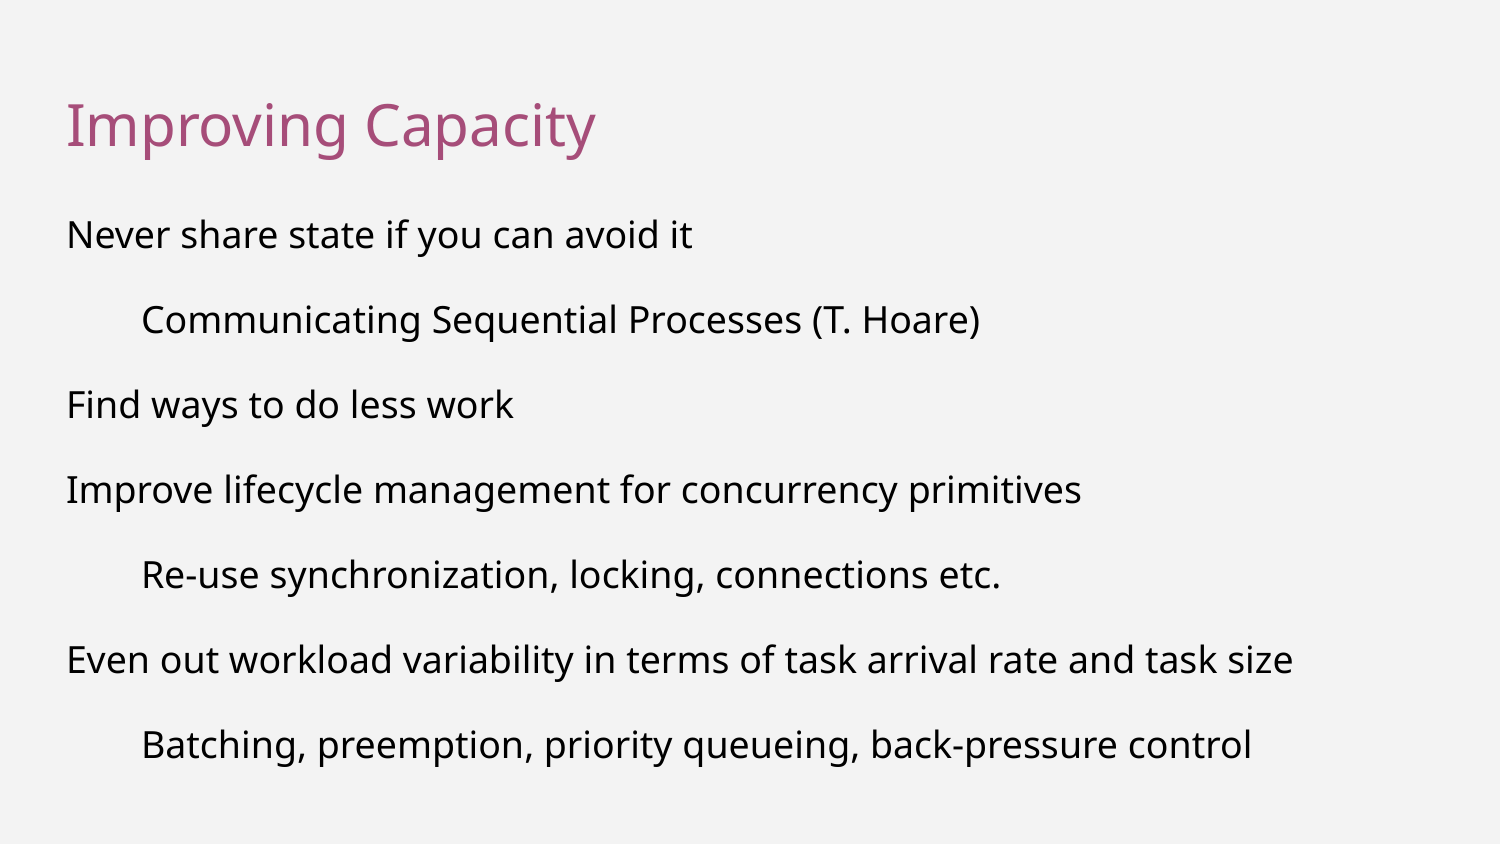

# Improving Capacity
Never share state if you can avoid it
	Communicating Sequential Processes (T. Hoare)
Find ways to do less work
Improve lifecycle management for concurrency primitives
	Re-use synchronization, locking, connections etc.
Even out workload variability in terms of task arrival rate and task size
	Batching, preemption, priority queueing, back-pressure control